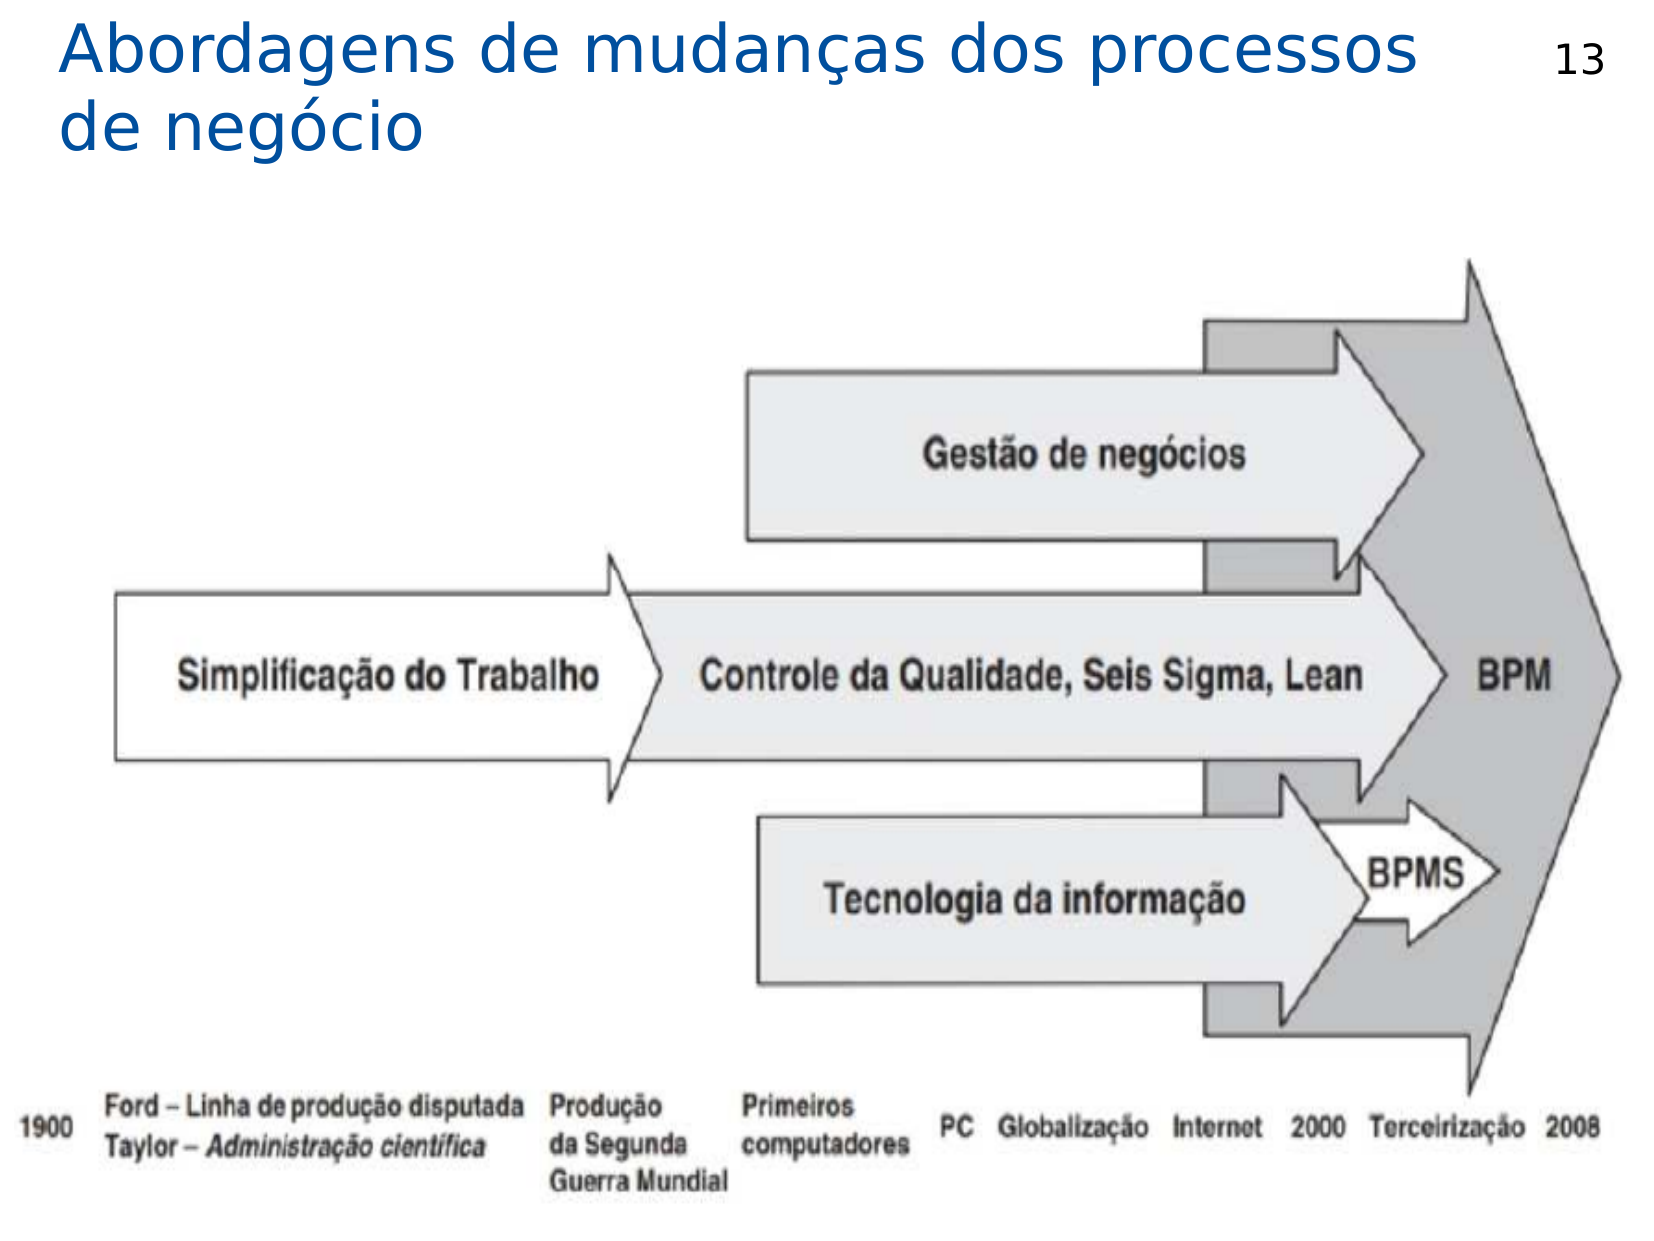

# Abordagens de mudanças dos processos de negócio
13